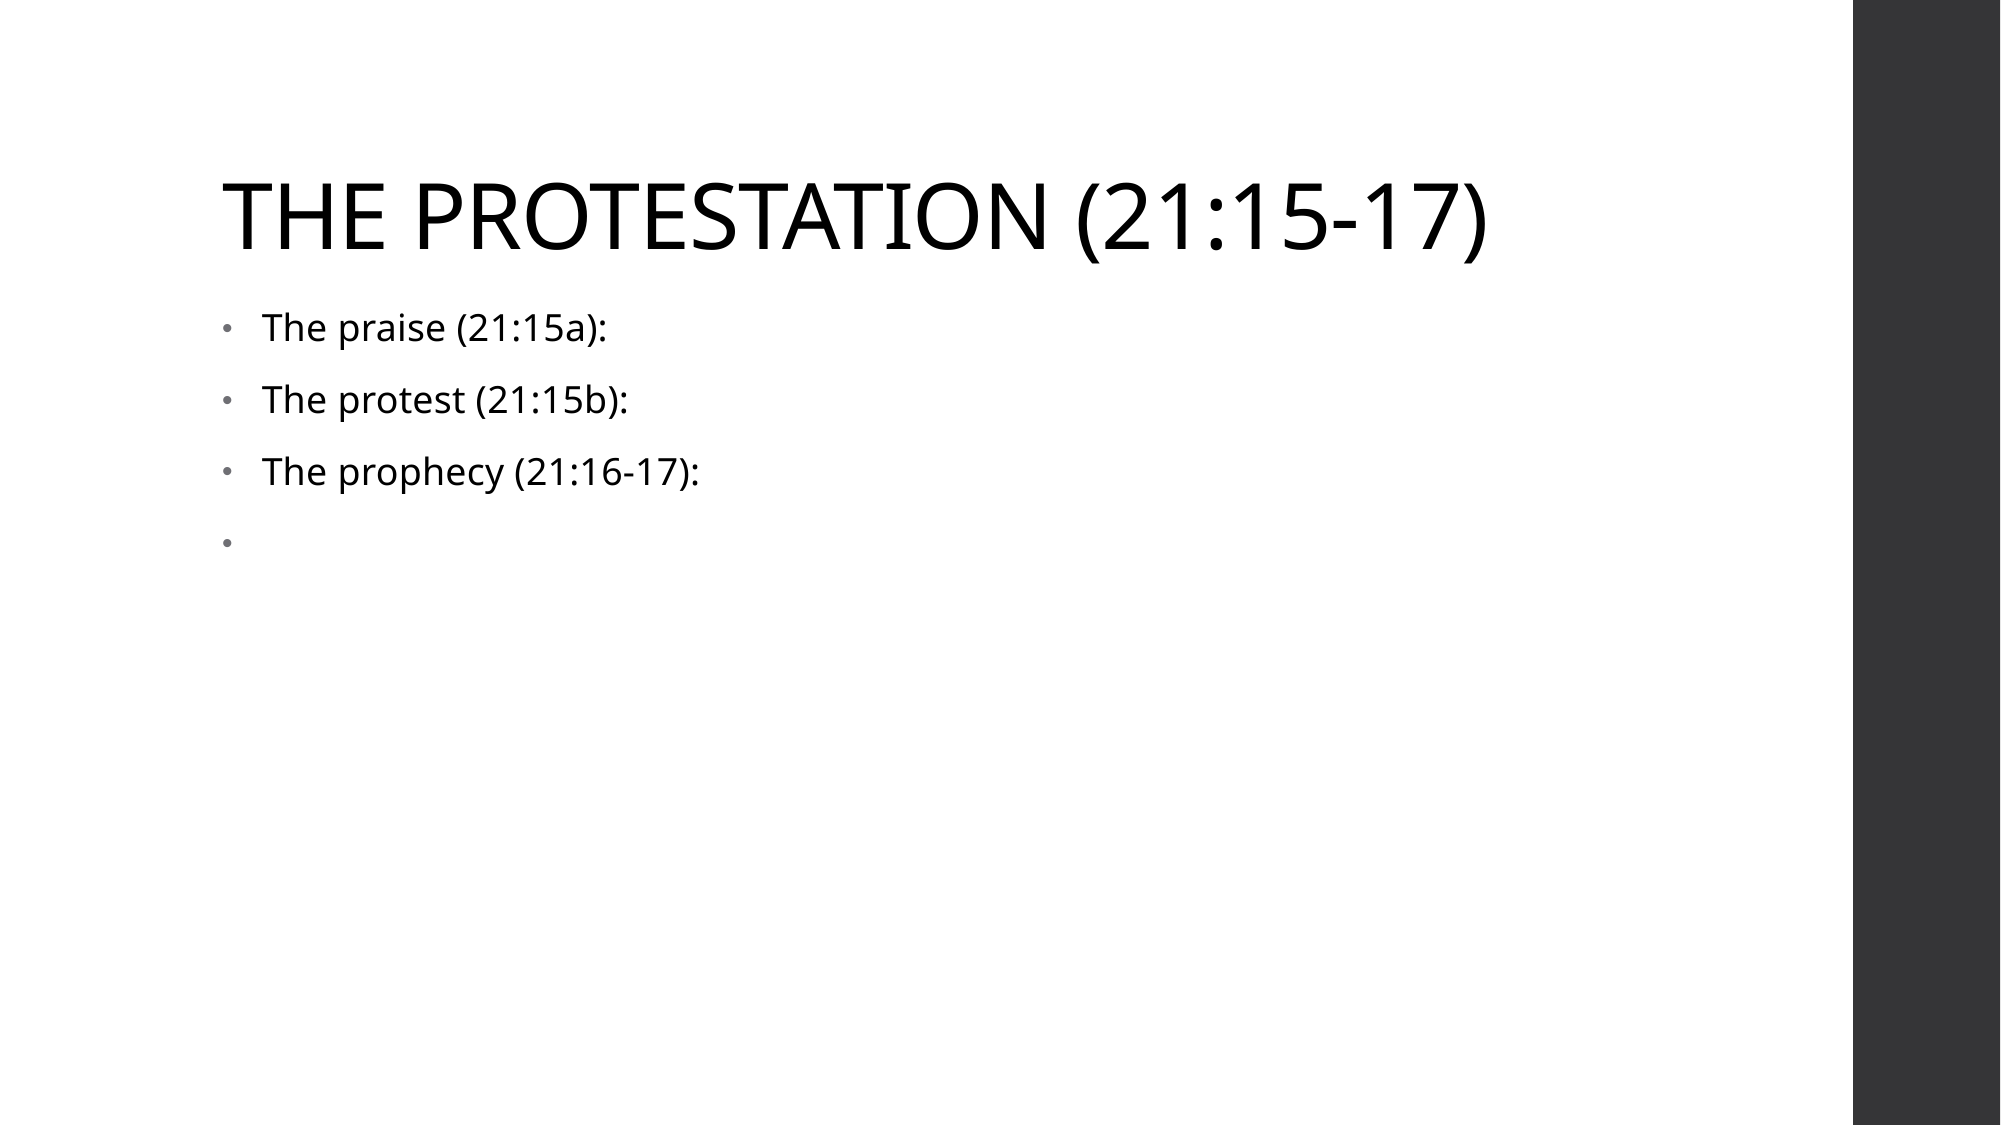

# THE PROTESTATION (21:15-17)
 The praise (21:15a):
 The protest (21:15b):
 The prophecy (21:16-17):